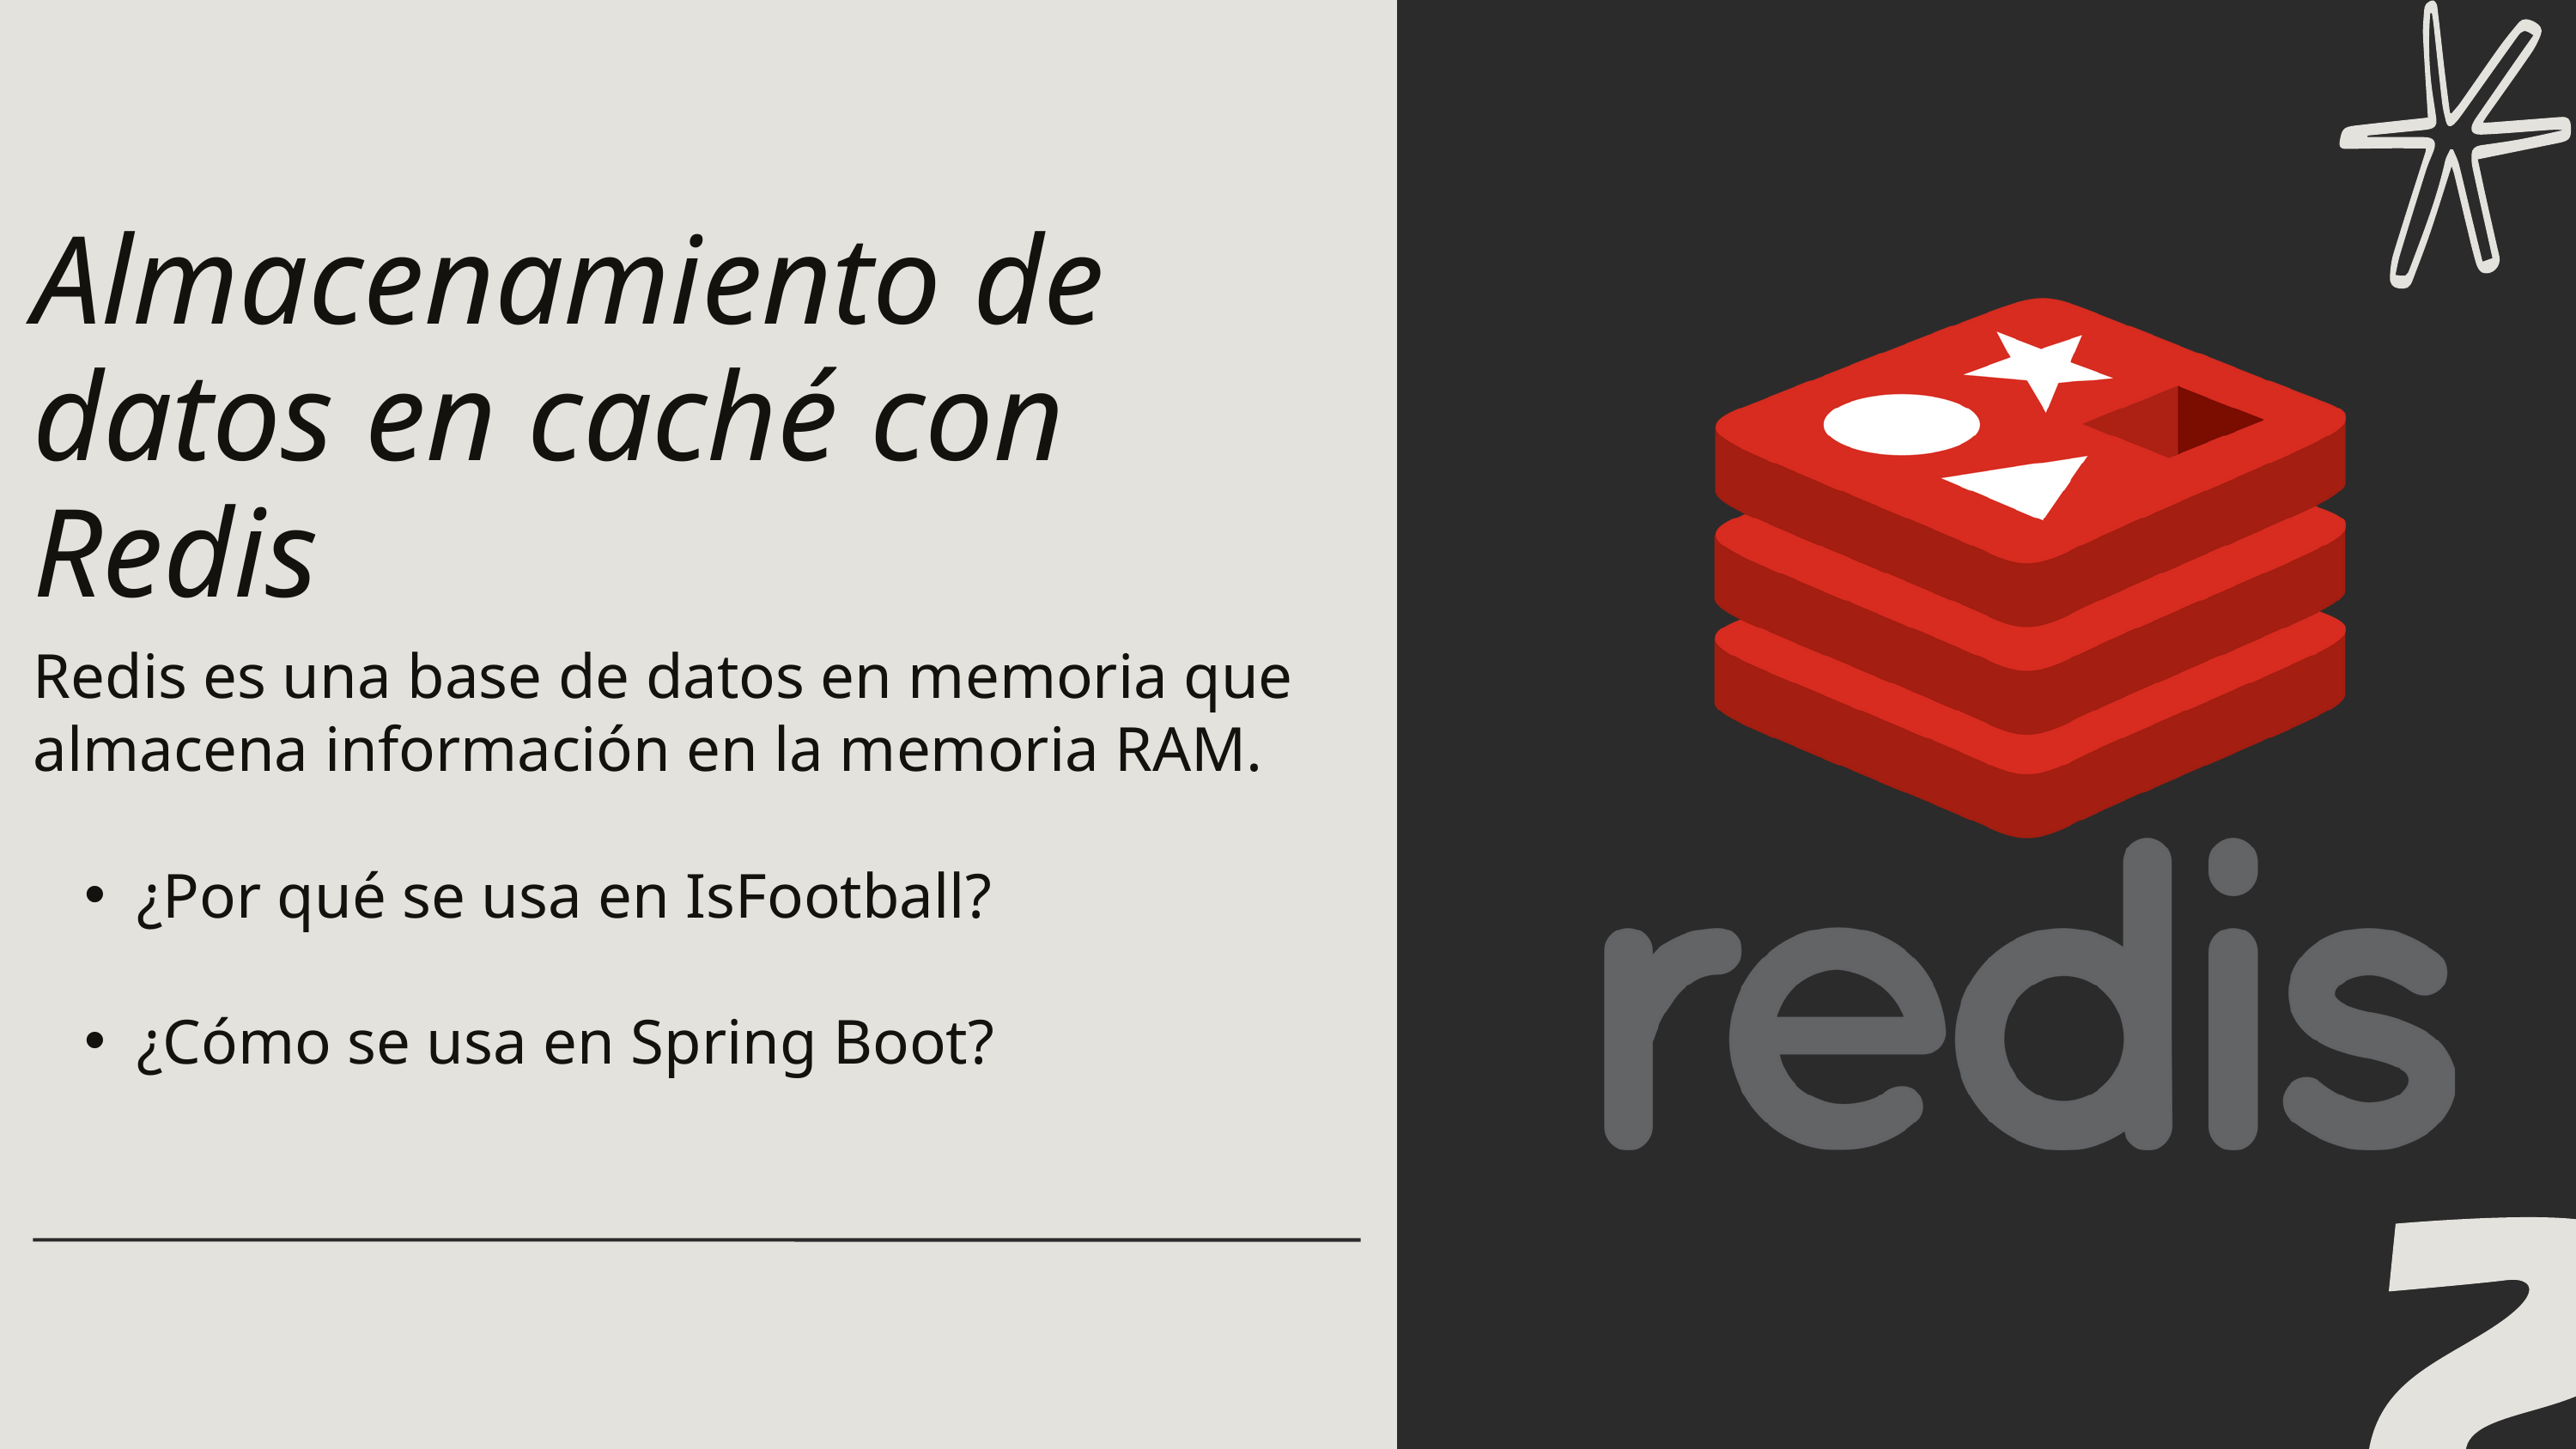

Almacenamiento de datos en caché con Redis
Redis es una base de datos en memoria que almacena información en la memoria RAM.
¿Por qué se usa en IsFootball?
¿Cómo se usa en Spring Boot?